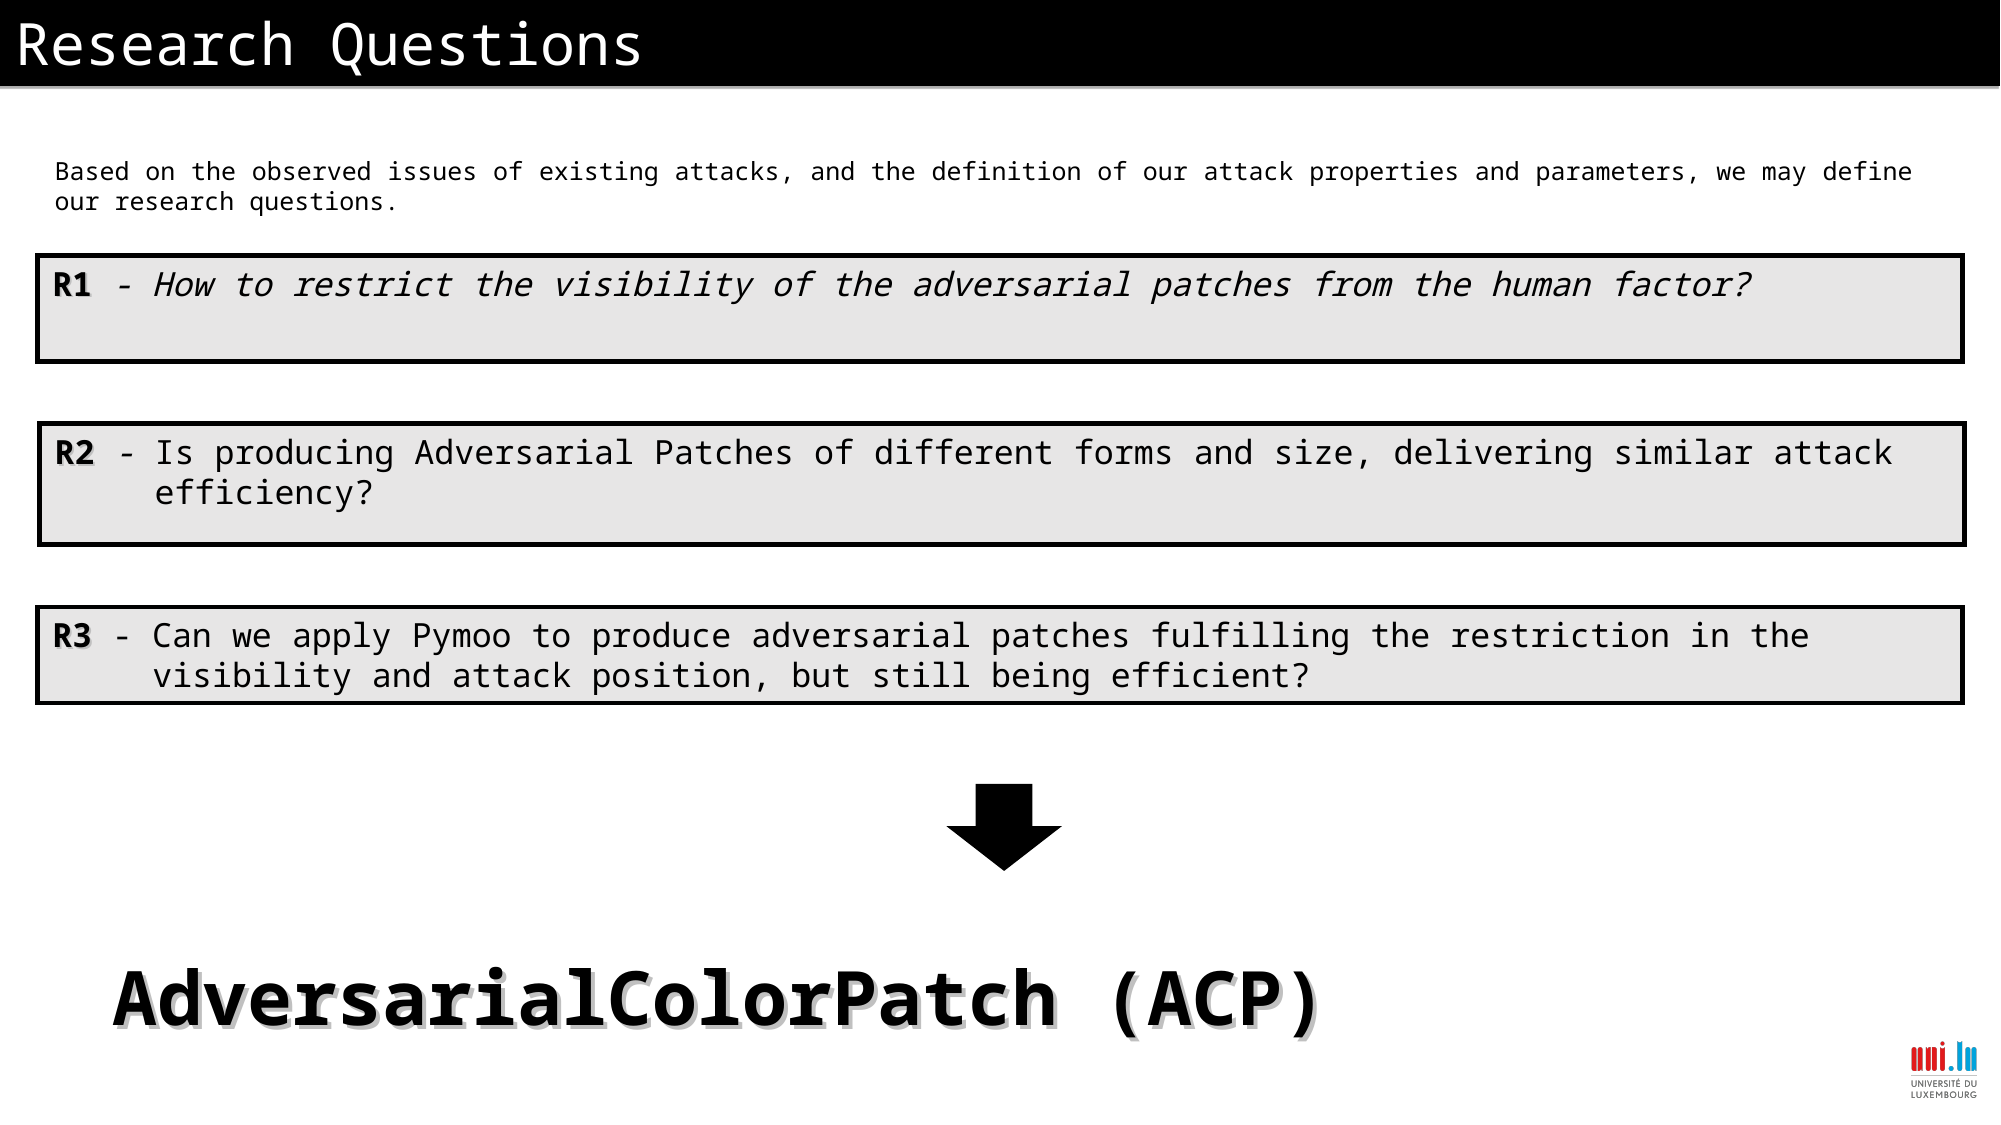

Research Questions
Based on the observed issues of existing attacks, and the definition of our attack properties and parameters, we may define our research questions.
R1 - How to restrict the visibility of the adversarial patches from the human factor?
R2 - Is producing Adversarial Patches of different forms and size, delivering similar attack
 efficiency?
R3 - Can we apply Pymoo to produce adversarial patches fulfilling the restriction in the
 visibility and attack position, but still being efficient?
AdversarialColorPatch (ACP)